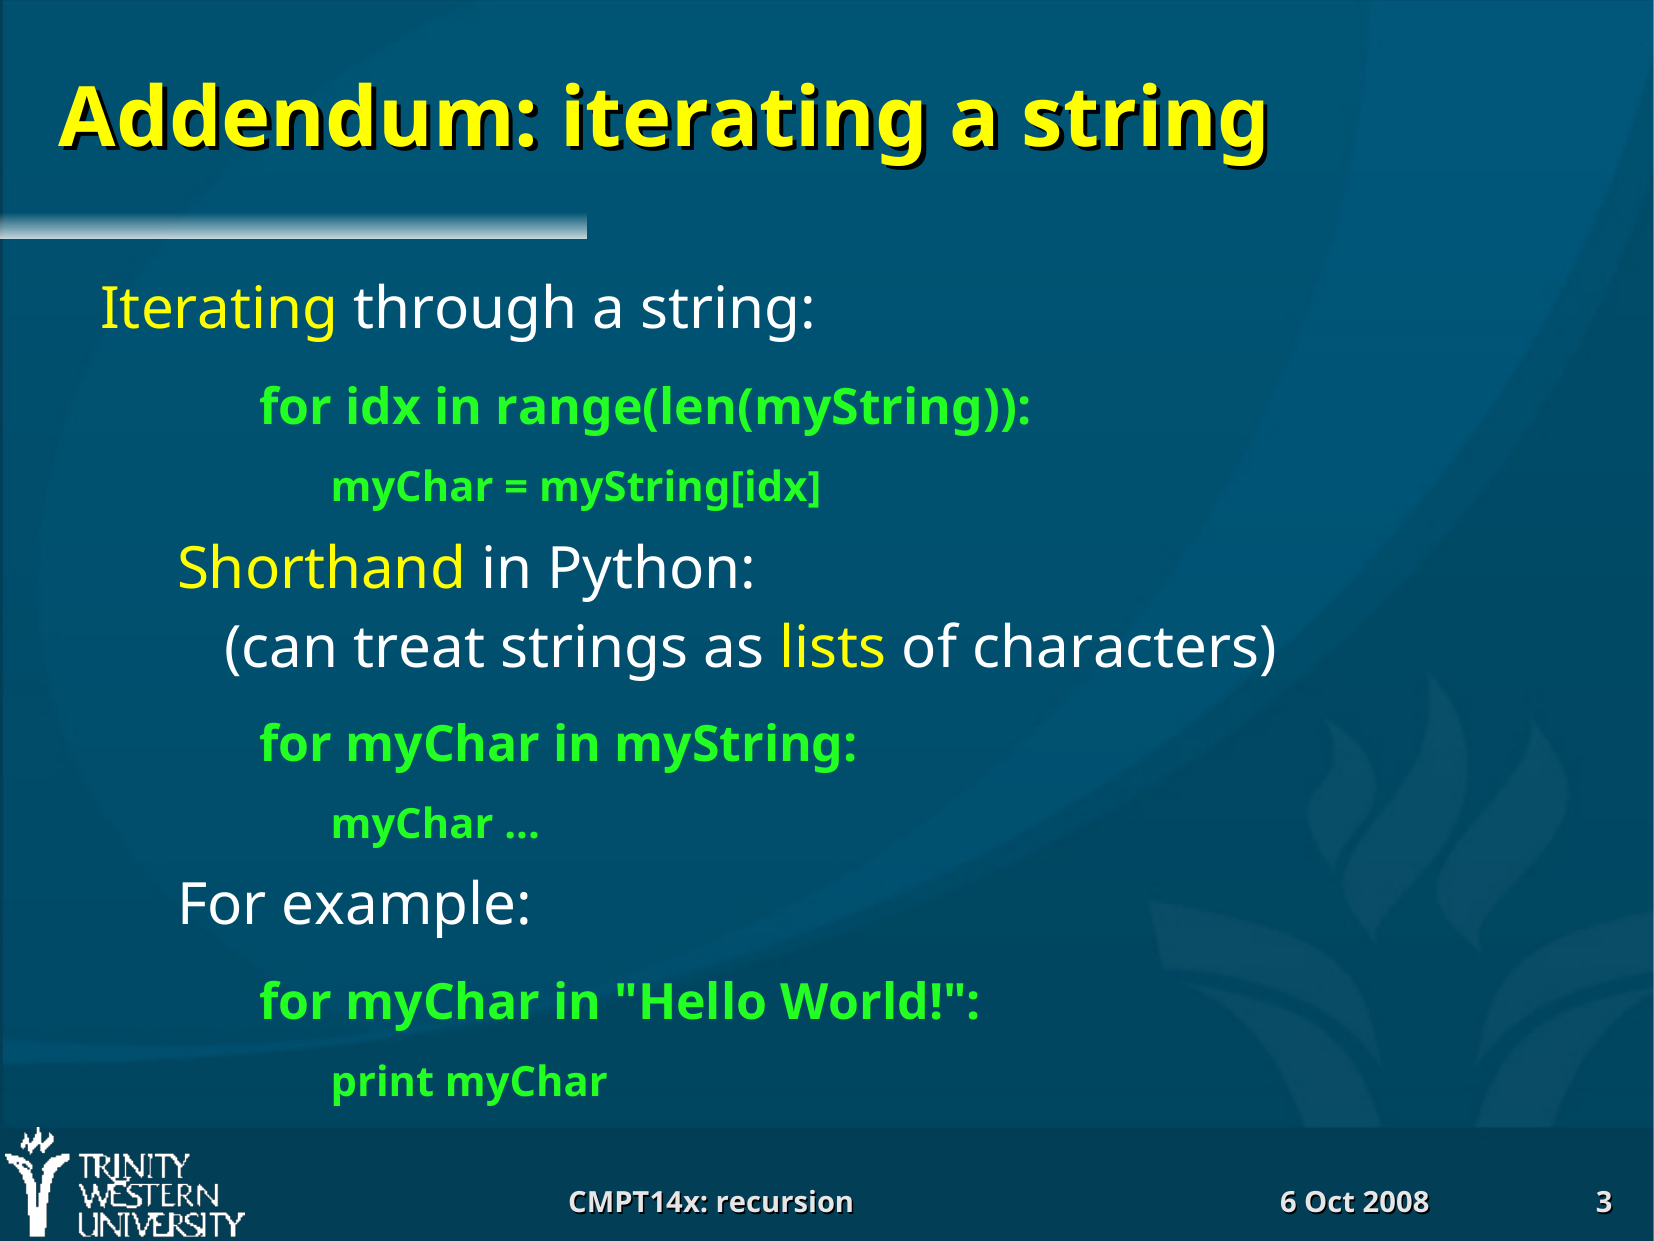

# Addendum: iterating a string
Iterating through a string:
for idx in range(len(myString)):
myChar = myString[idx]
Shorthand in Python:
(can treat strings as lists of characters)
for myChar in myString:
myChar ...
For example:
for myChar in "Hello World!":
print myChar
CMPT14x: recursion
6 Oct 2008
3